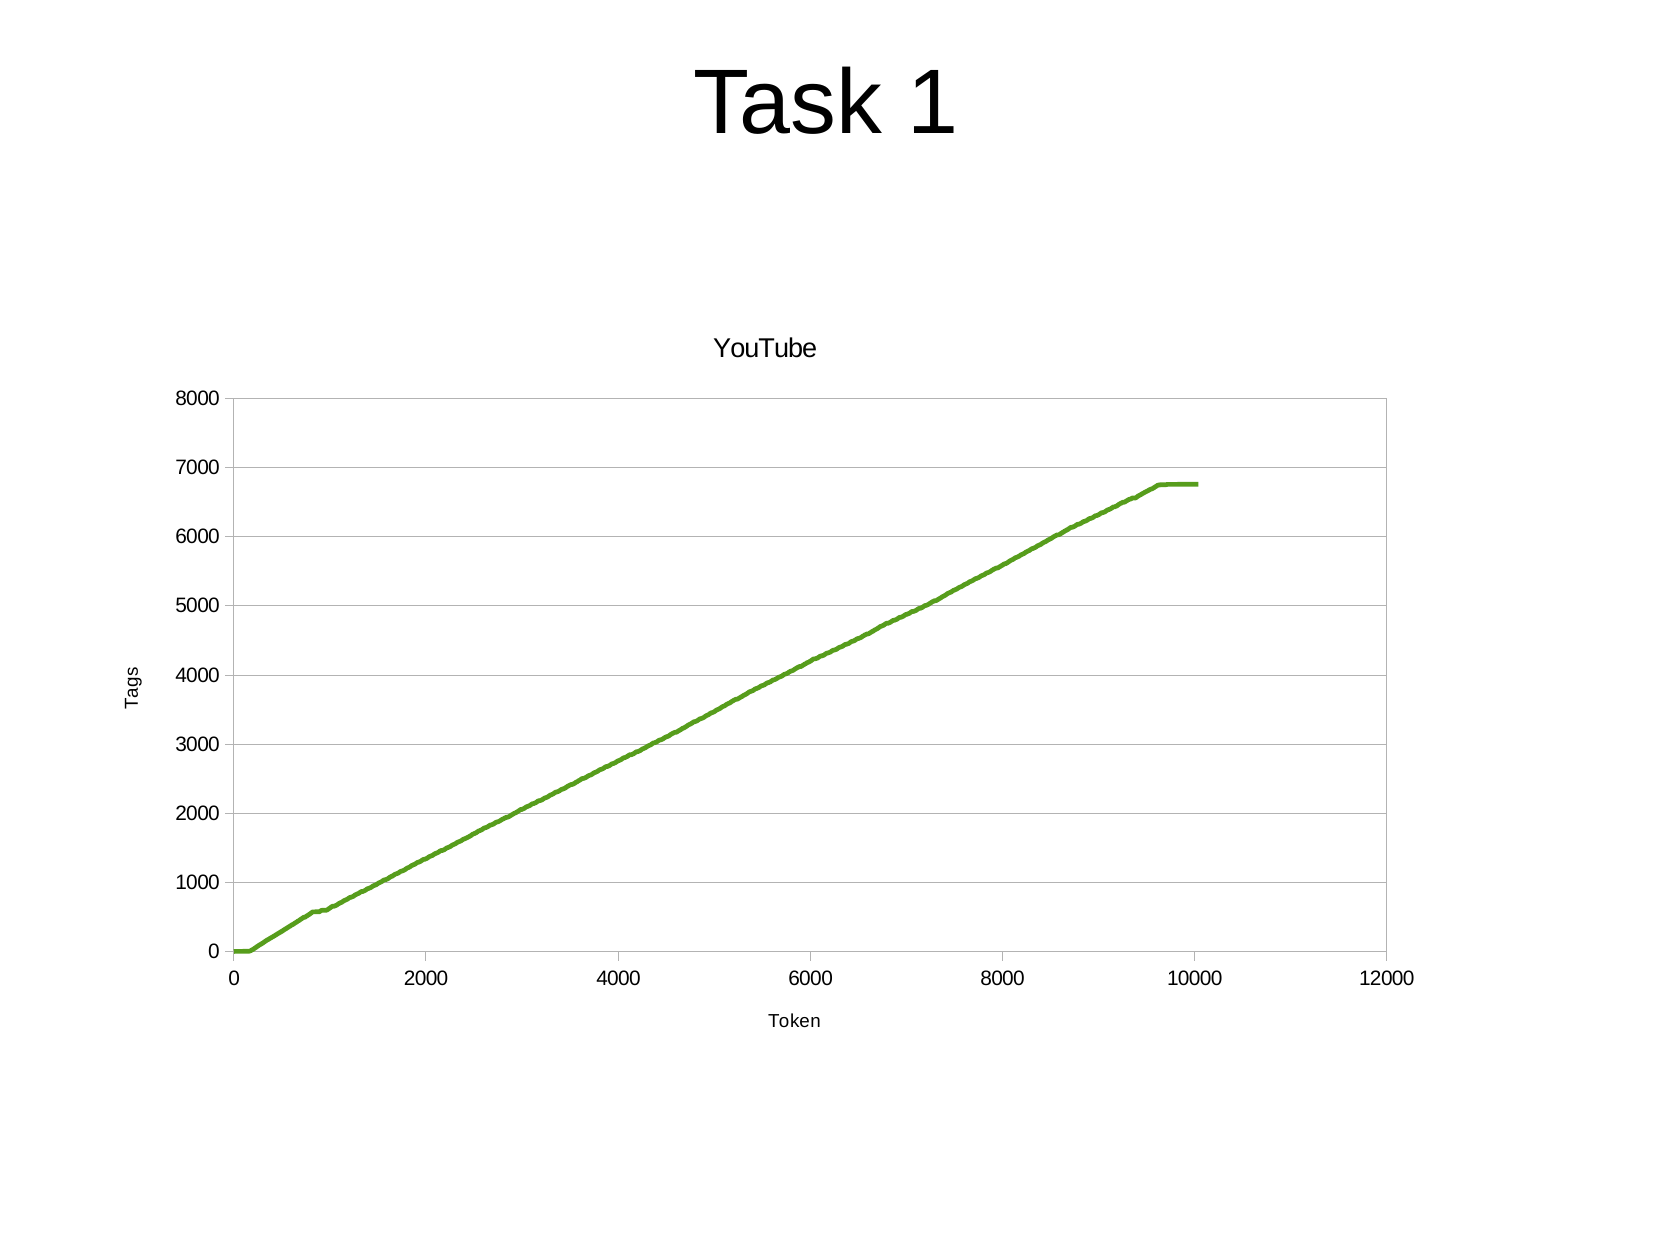

# Task 1
### Chart: YouTube
| Category | |
|---|---|